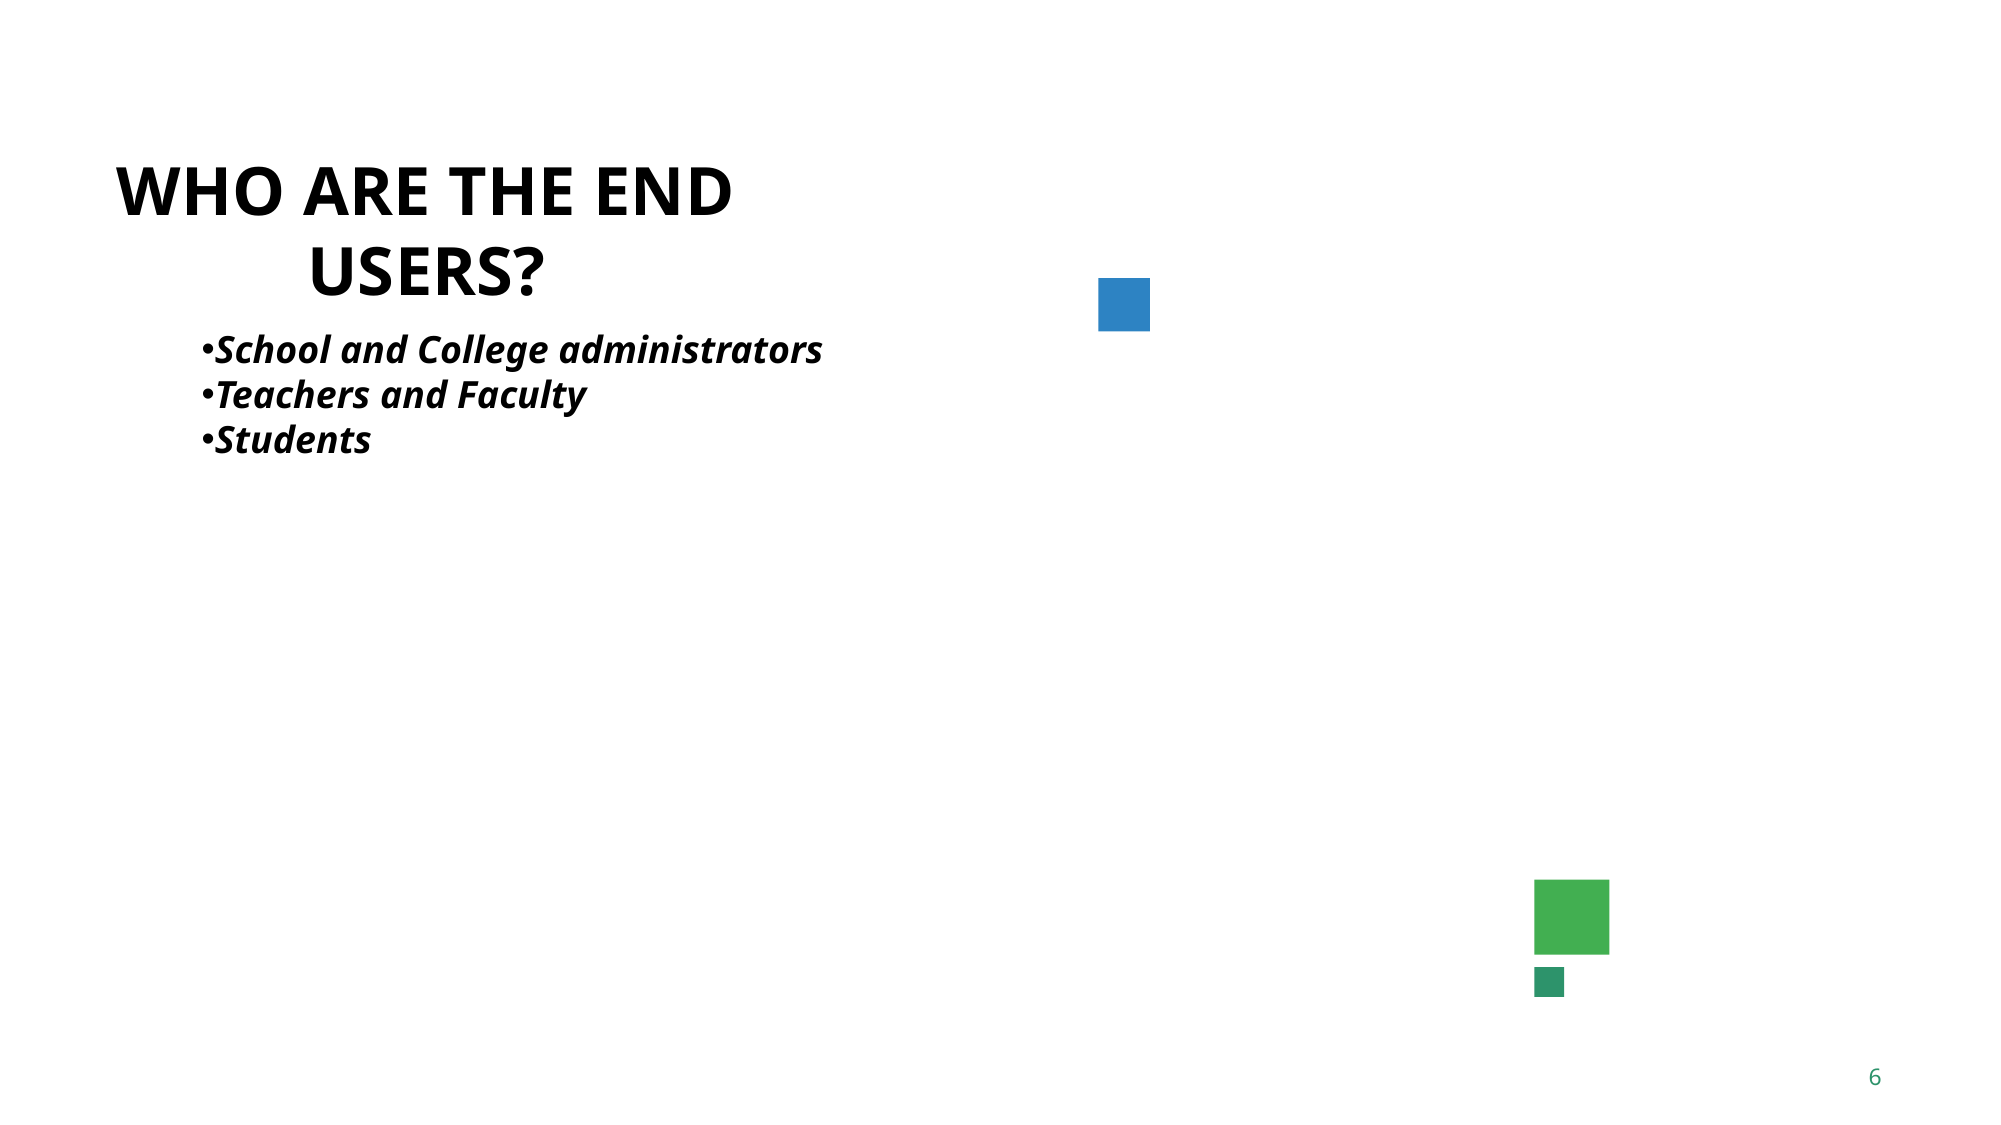

# WHO ARE THE END USERS?
School and College administrators
Teachers and Faculty
Students